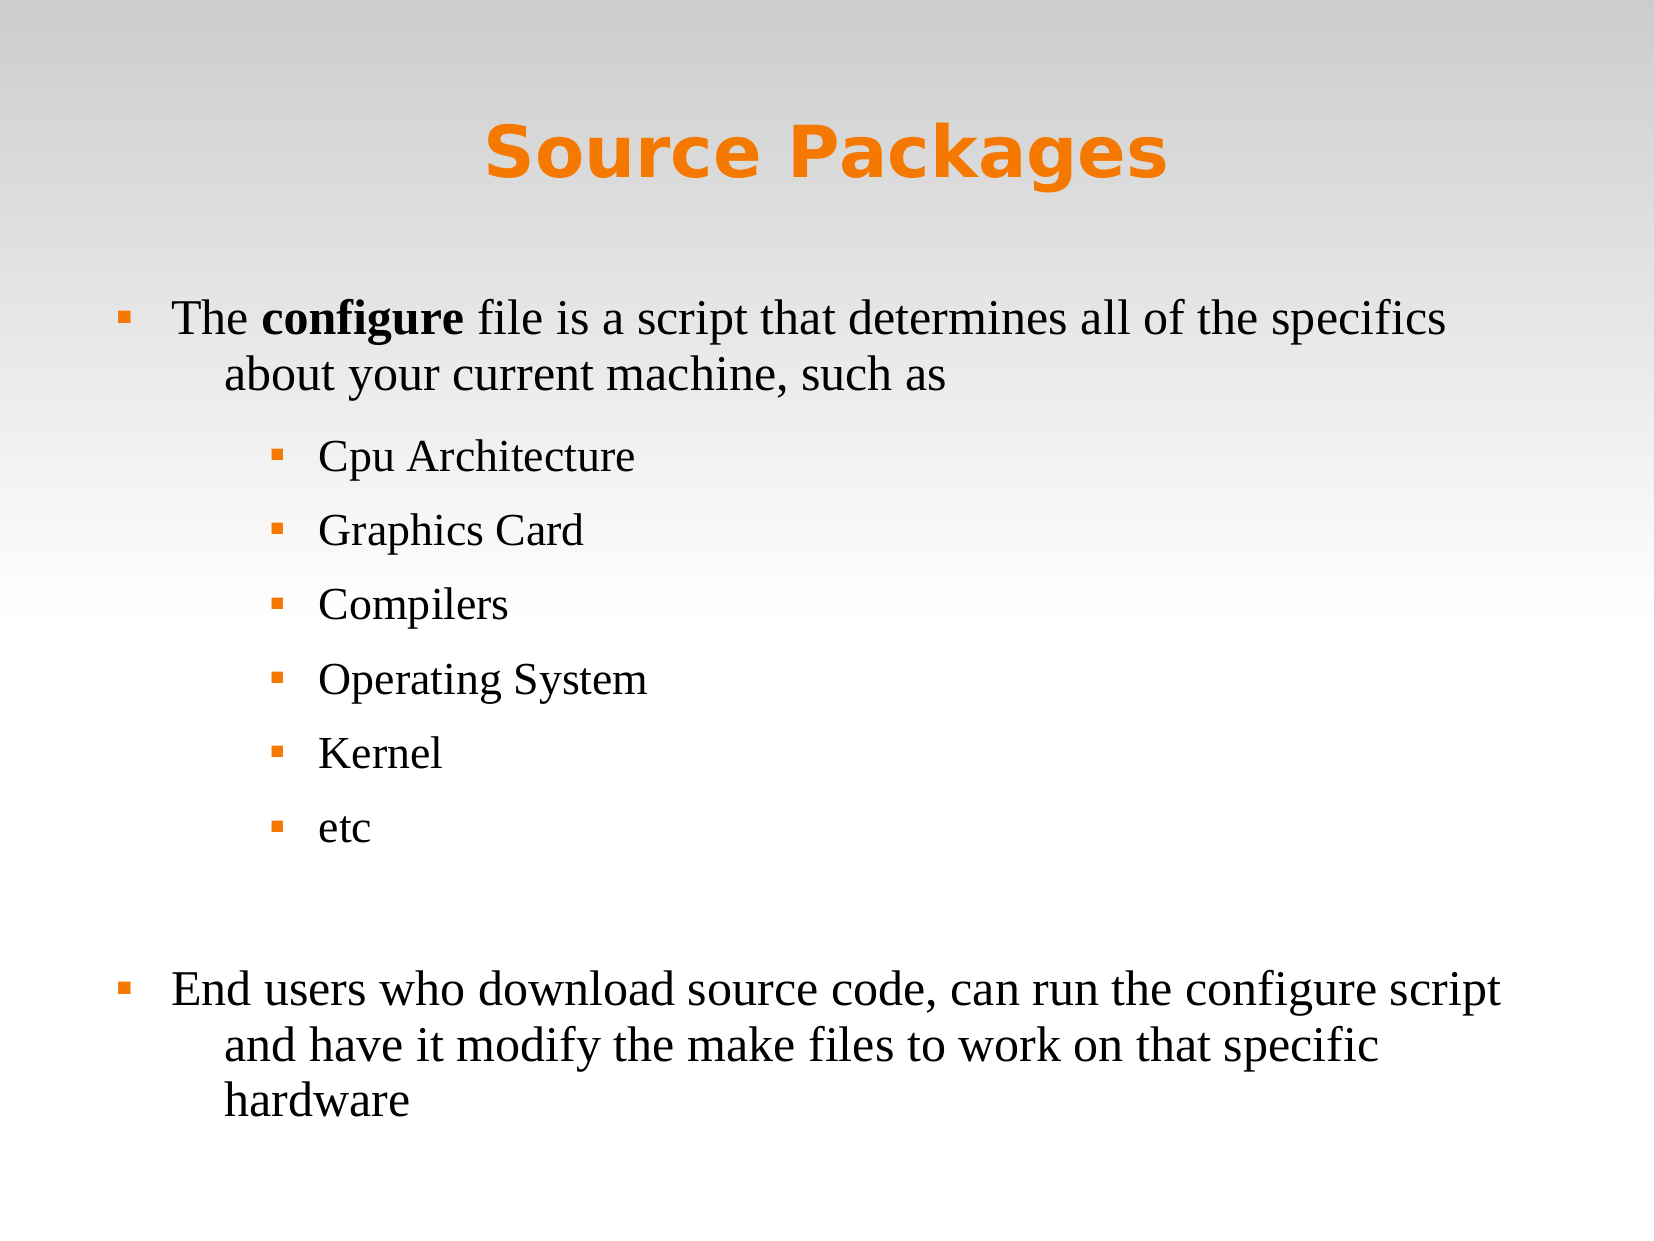

# Source Packages
The configure file is a script that determines all of the specifics about your current machine, such as
Cpu Architecture
Graphics Card
Compilers
Operating System
Kernel
etc
End users who download source code, can run the configure script and have it modify the make files to work on that specific hardware